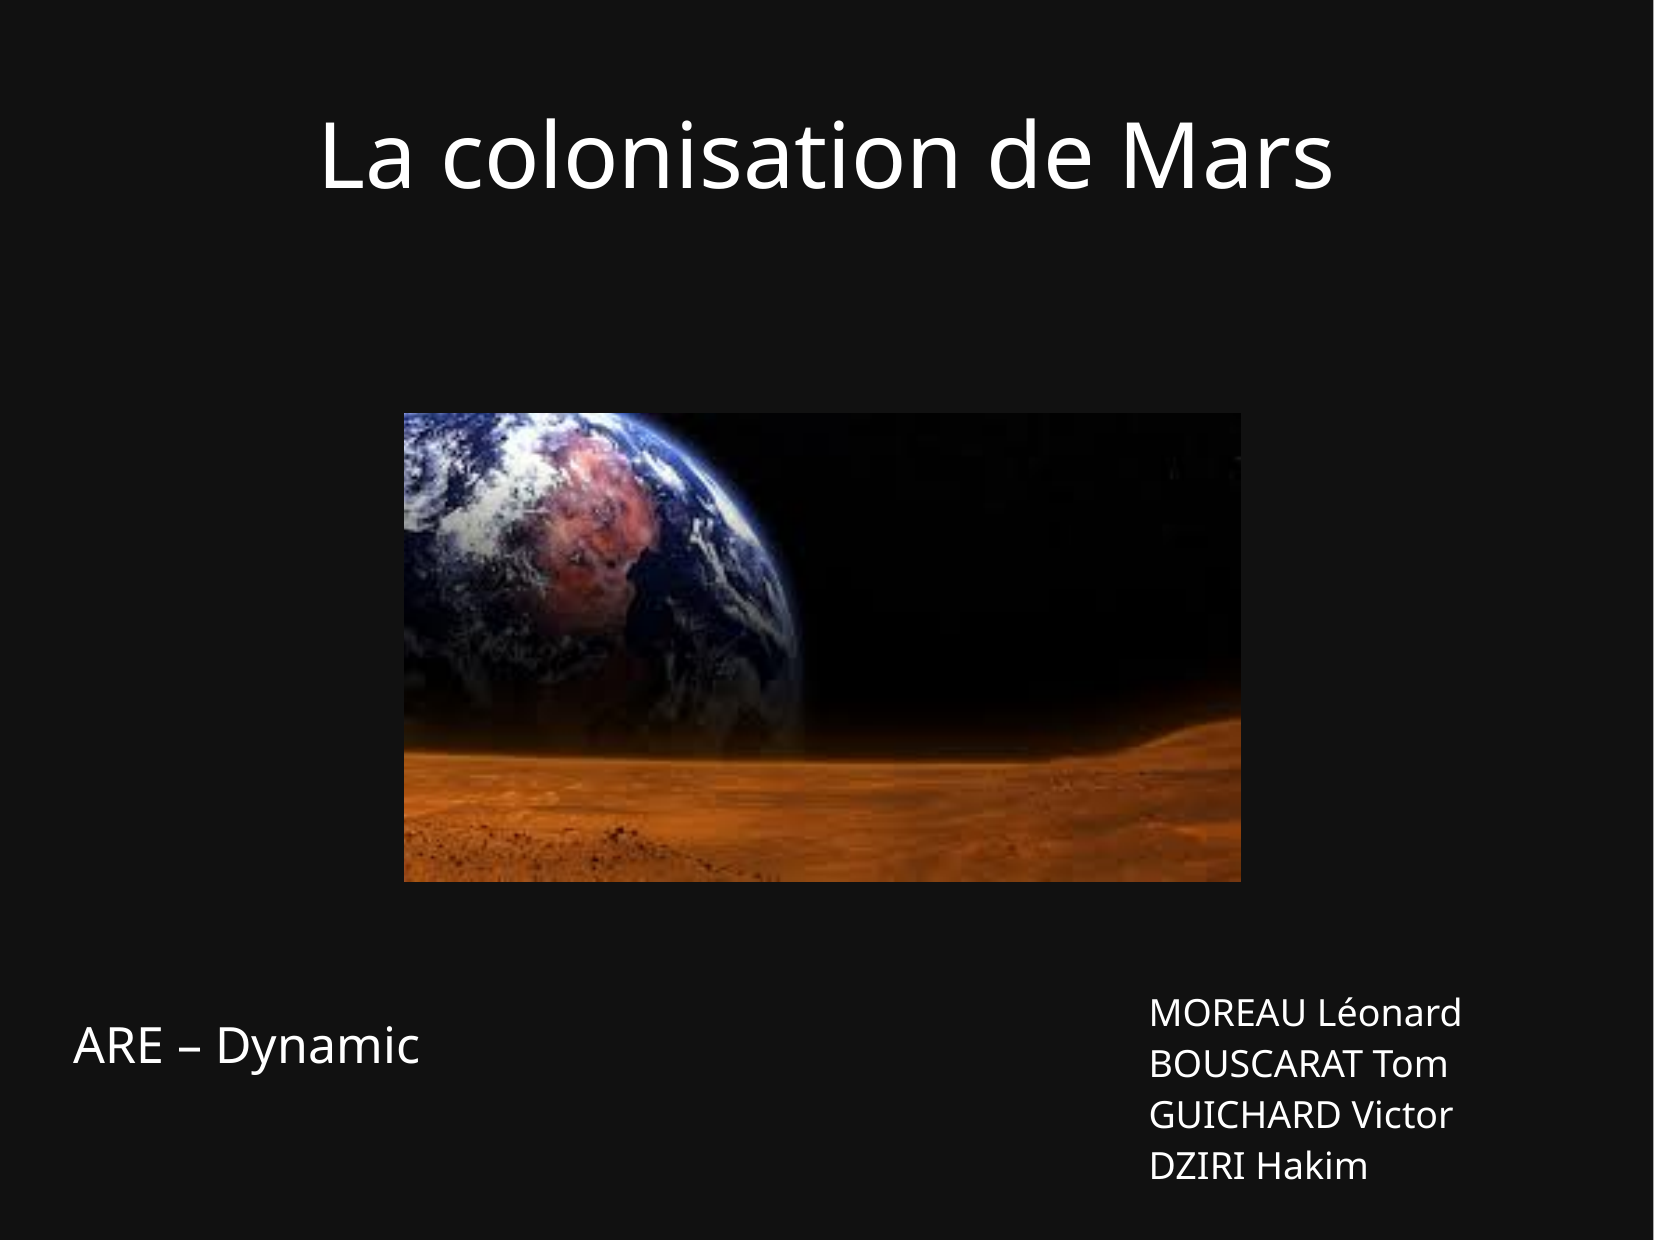

# La colonisation de Mars
MOREAU Léonard BOUSCARAT Tom GUICHARD Victor DZIRI Hakim
ARE – Dynamic